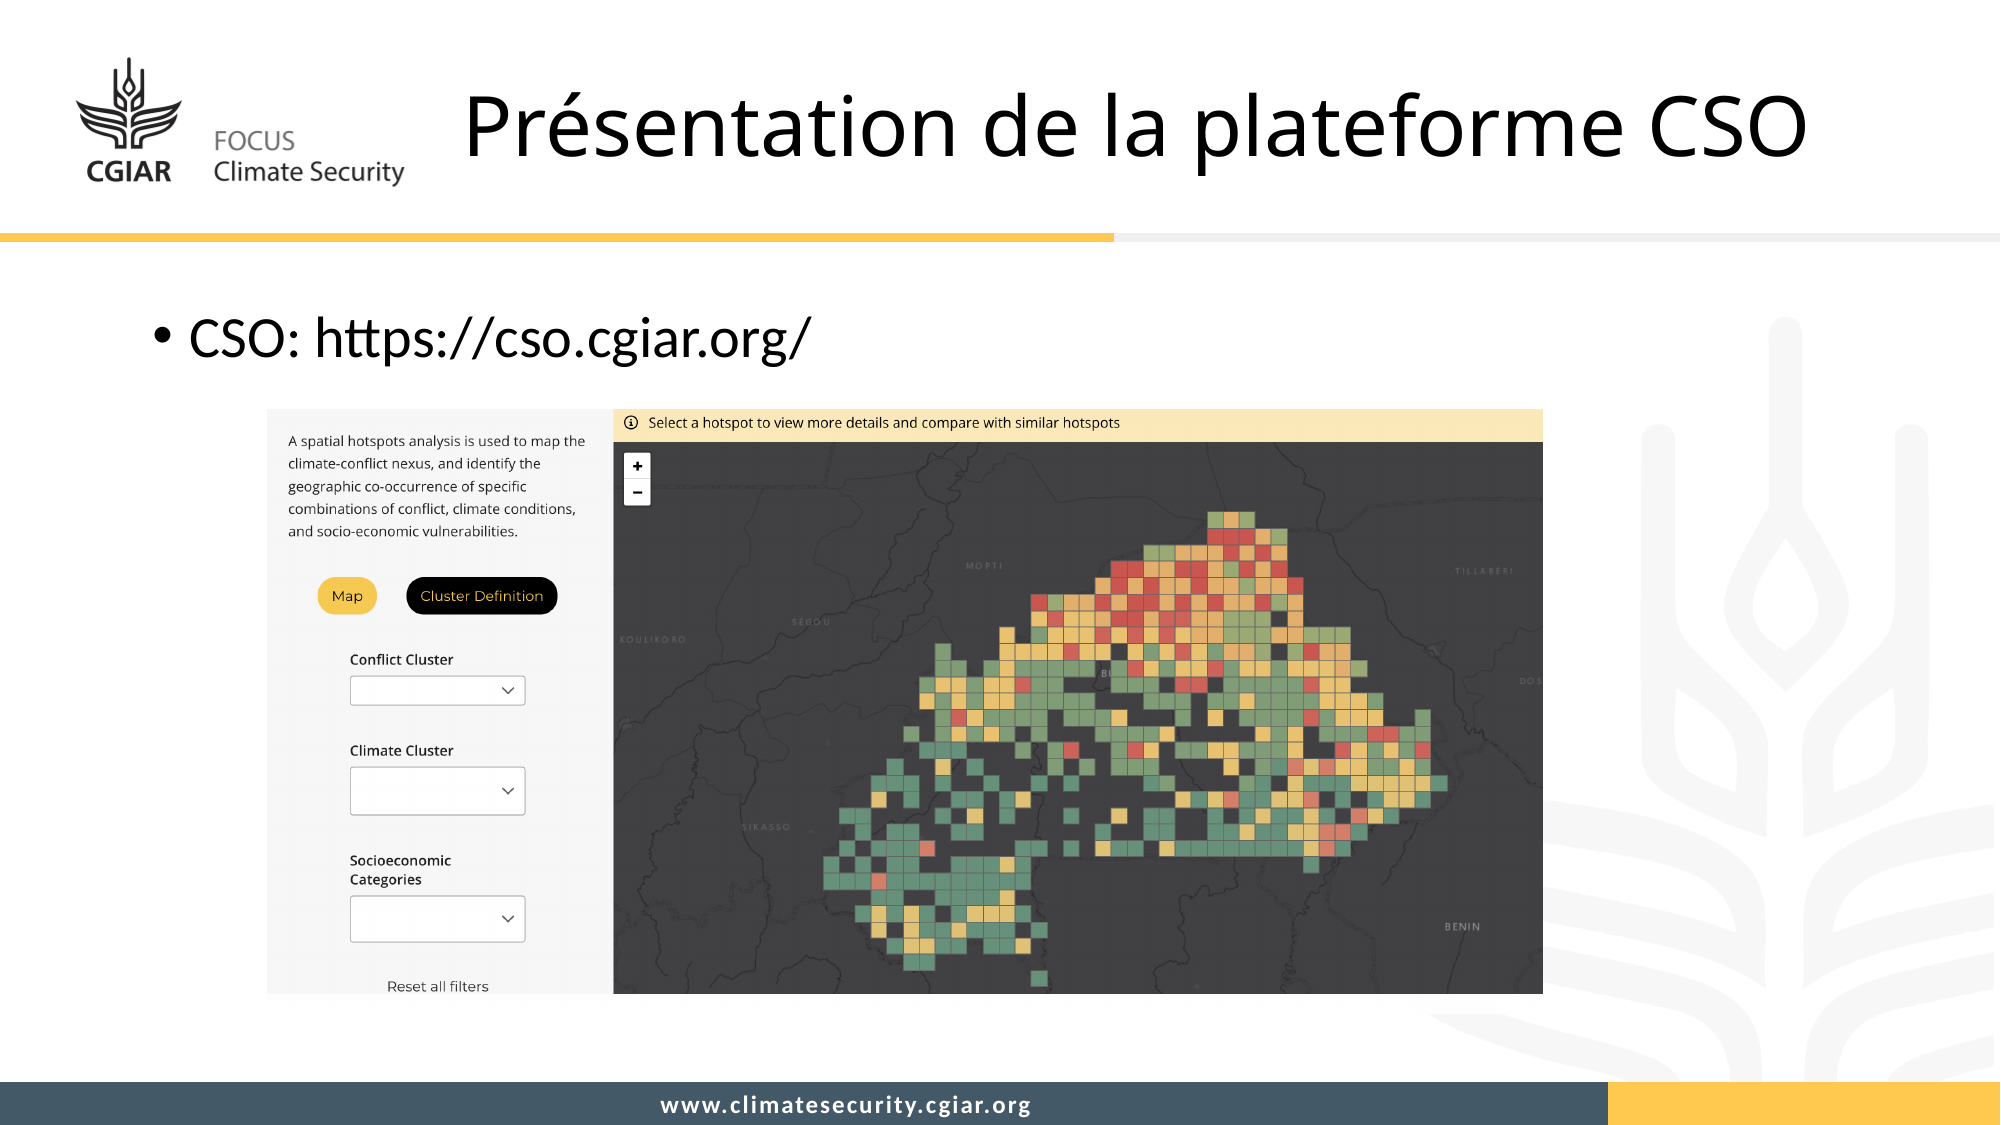

# Présentation de la plateforme CSO
CSO: https://cso.cgiar.org/